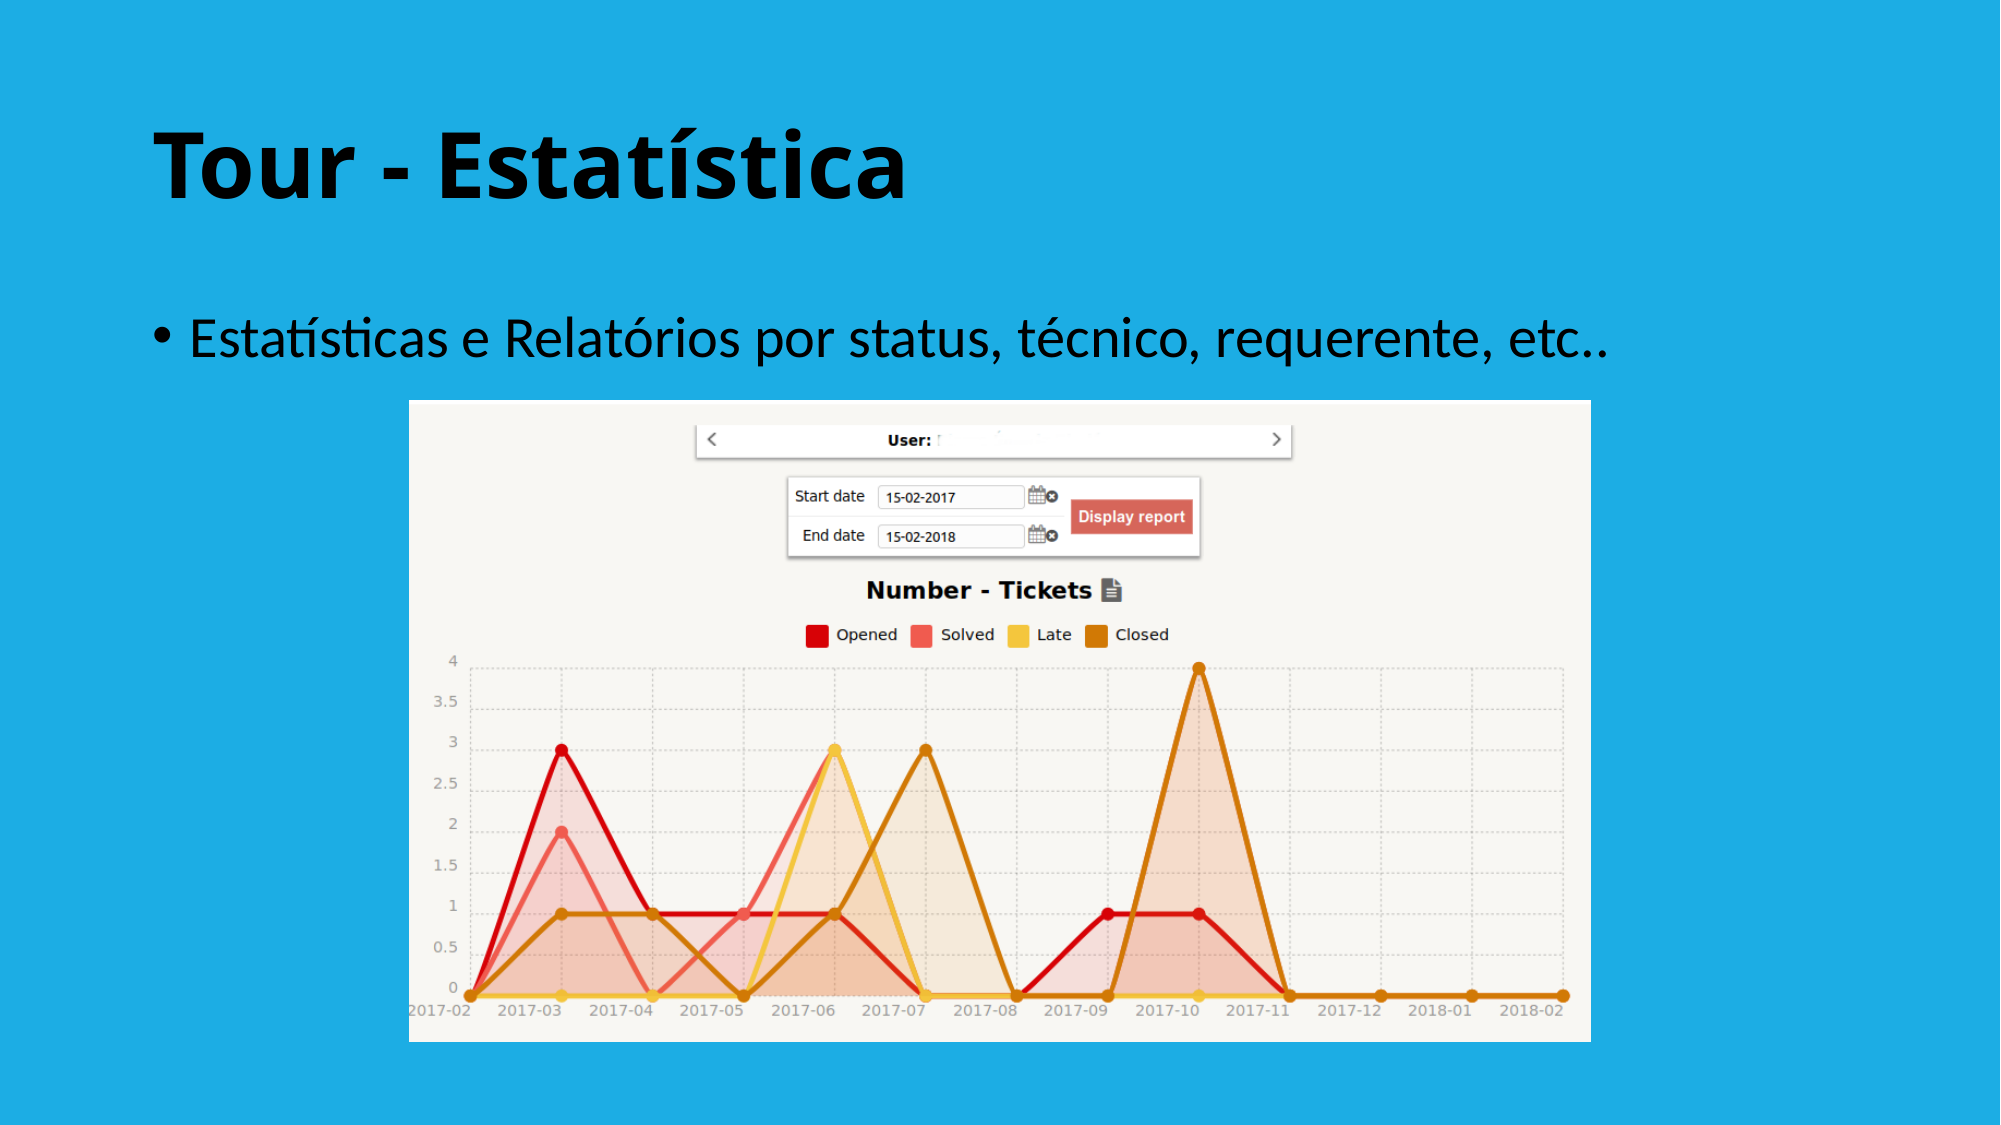

Tour - Estatística
Estatísticas e Relatórios por status, técnico, requerente, etc..